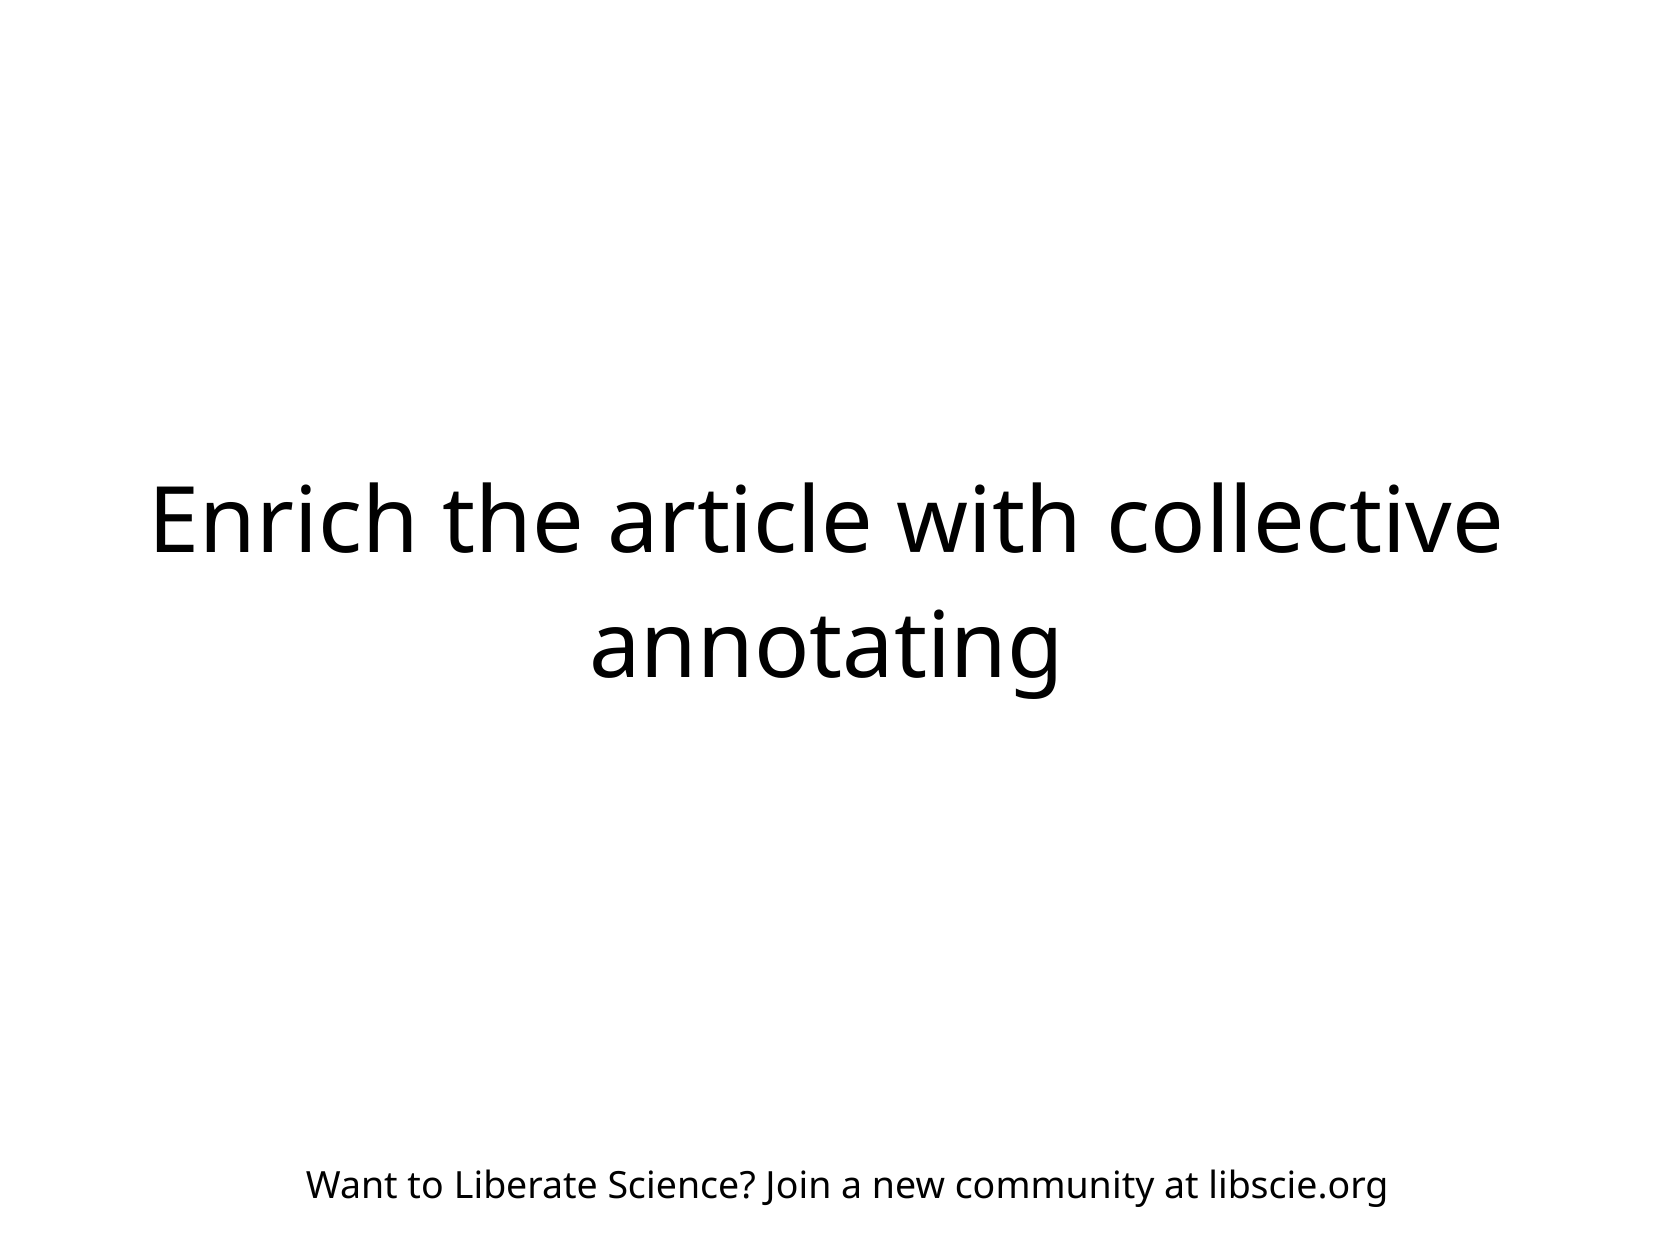

# Enrich the article with collective annotating